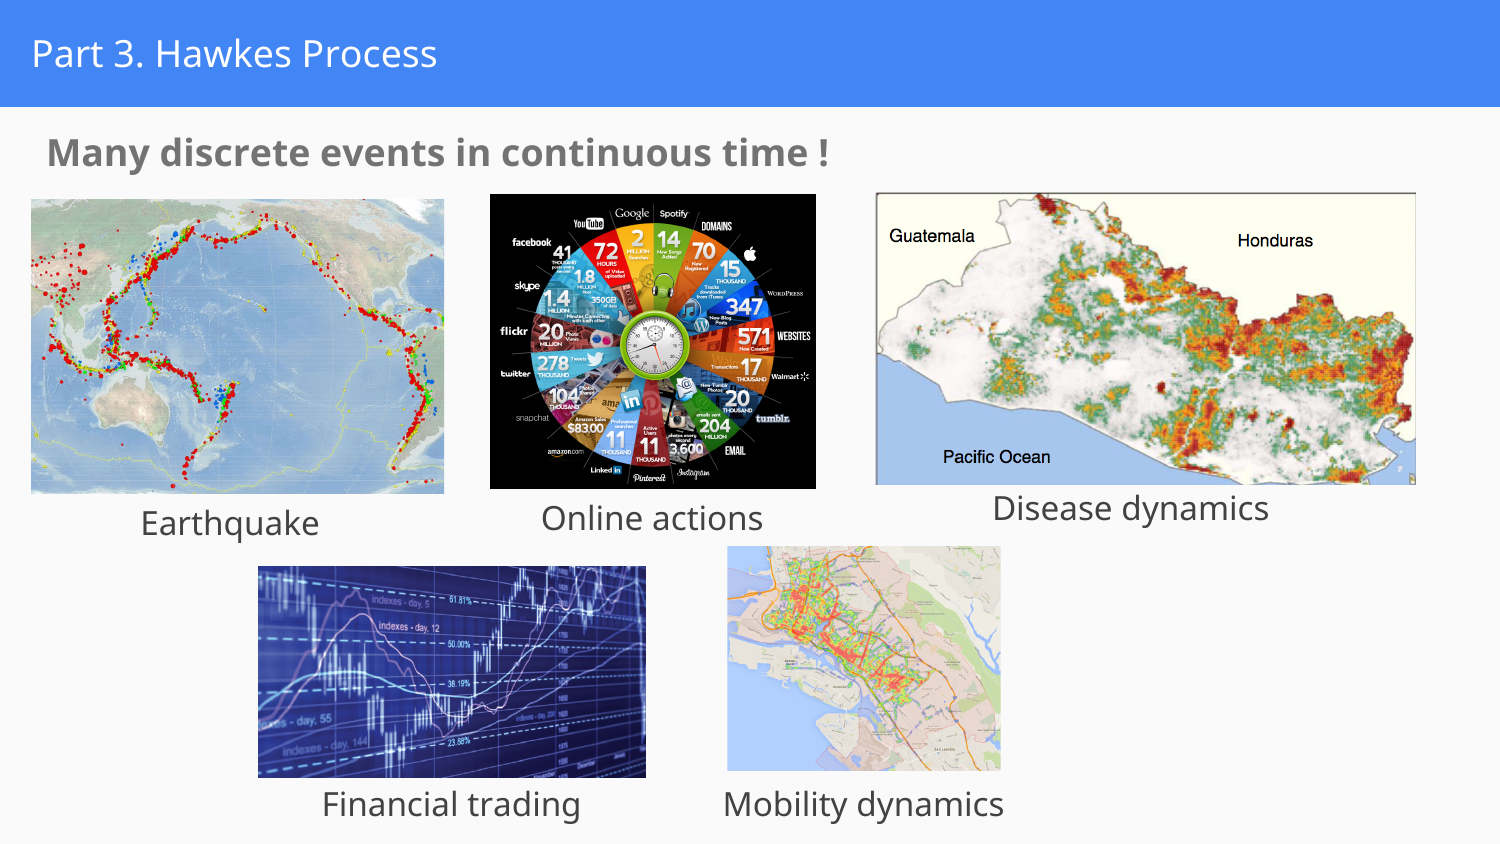

# Part 3. Hawkes Process
Many discrete events in continuous time !
Disease dynamics
Online actions
Earthquake
Mobility dynamics
Financial trading